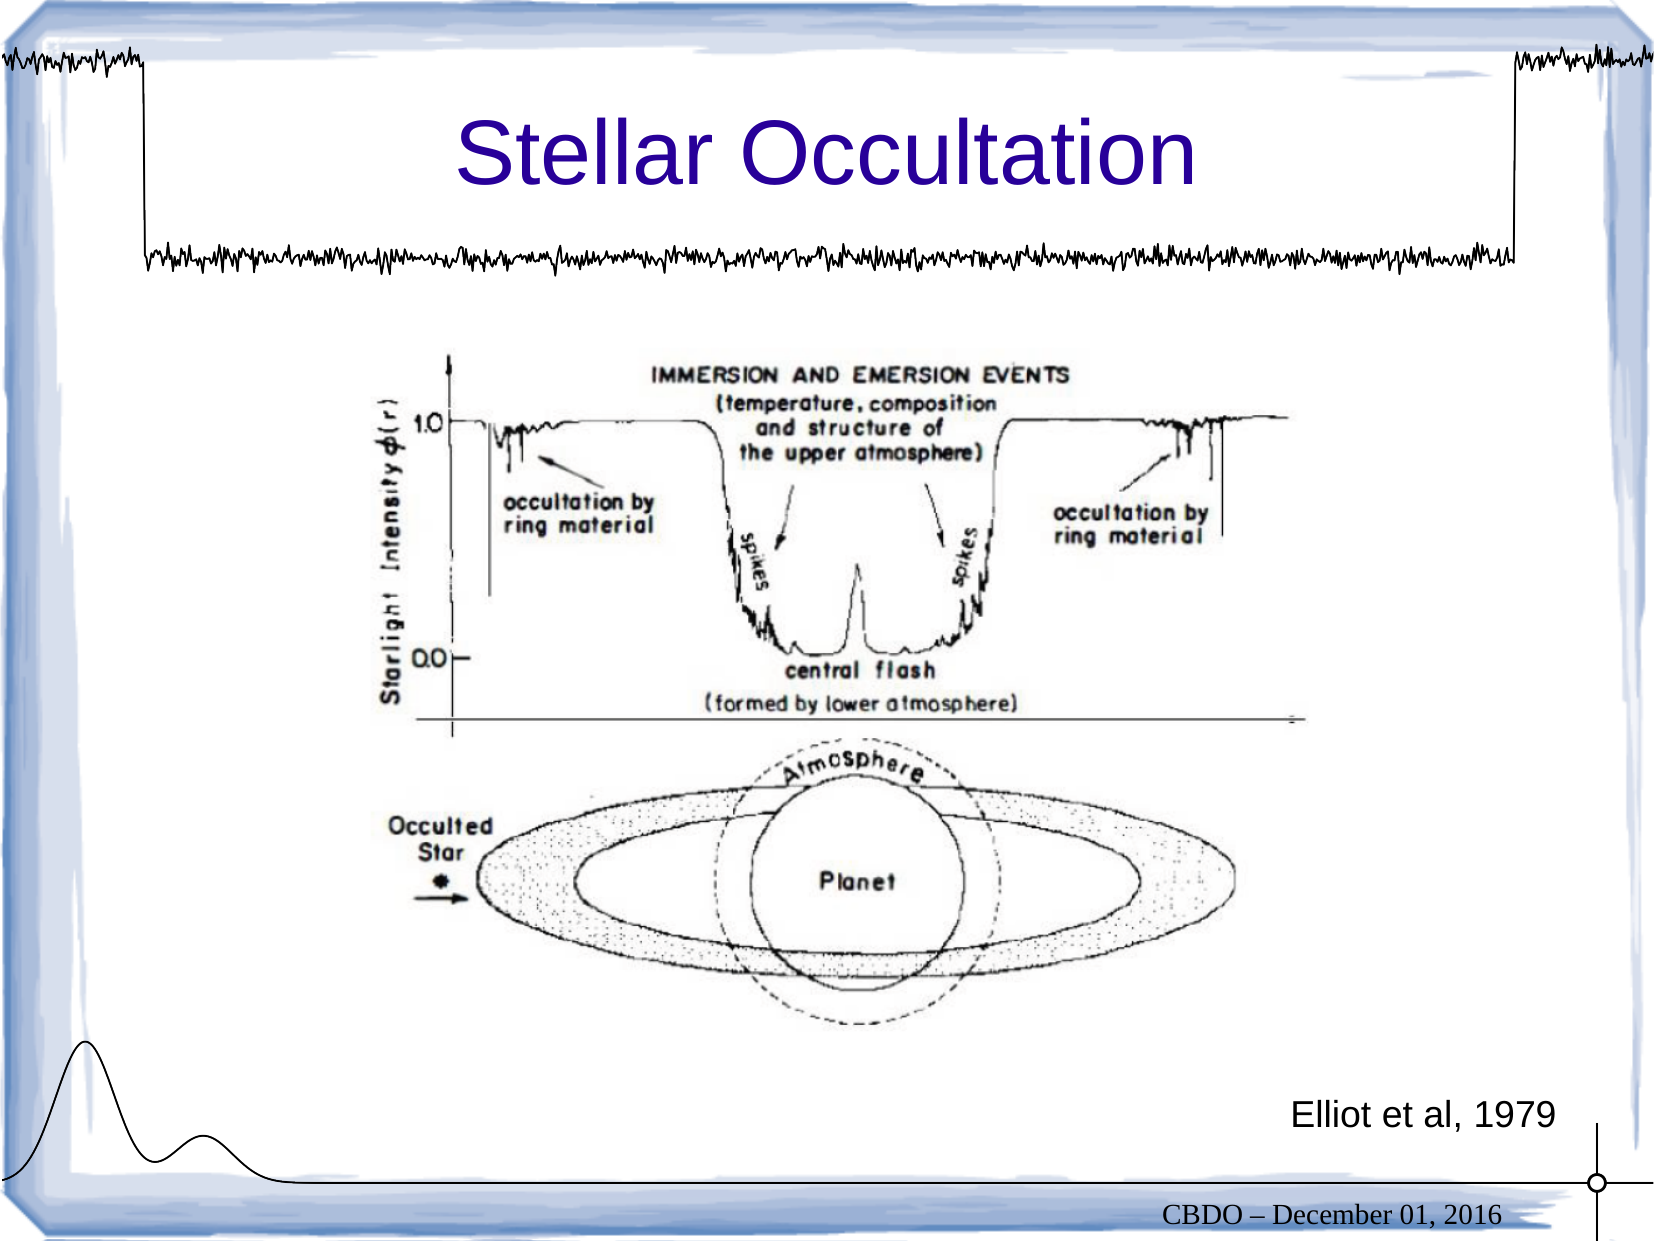

# Stellar Occultation
Elliot et al, 1979